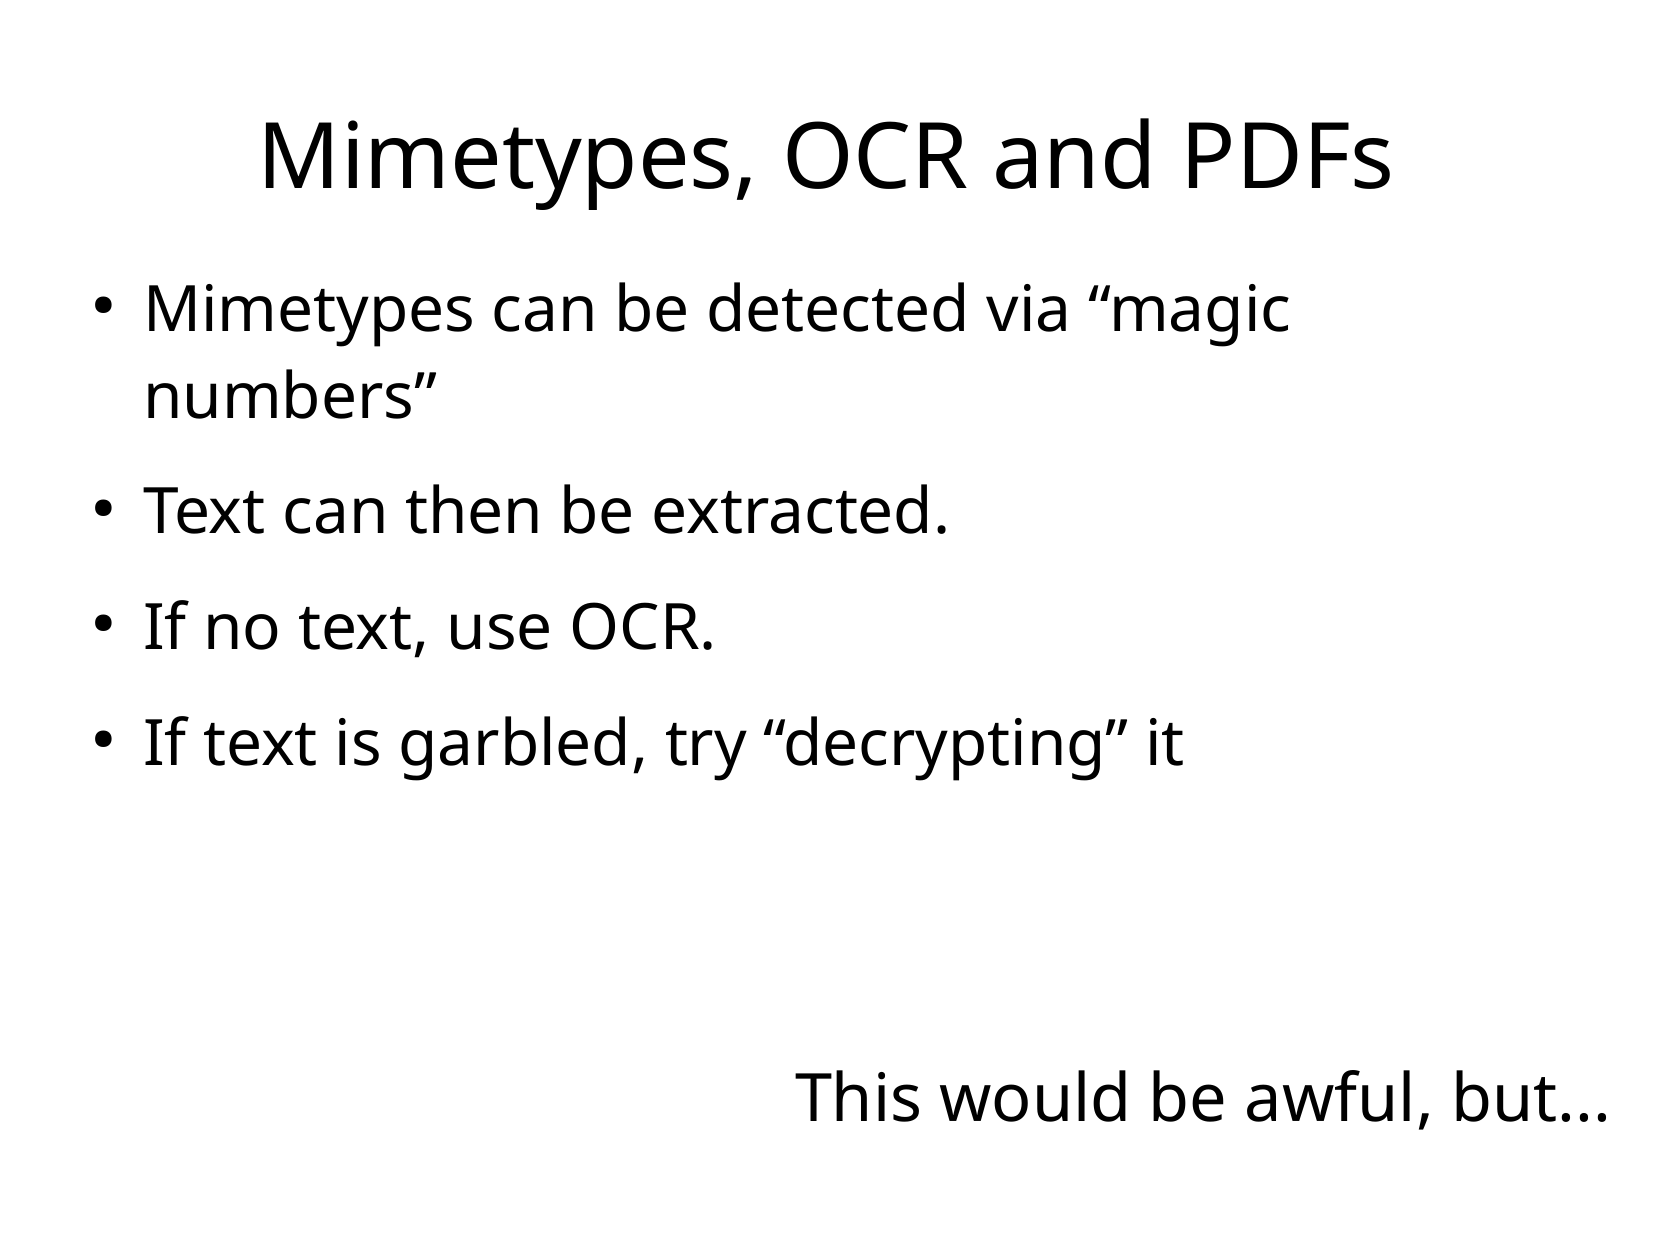

# Mimetypes, OCR and PDFs
Mimetypes can be detected via “magic numbers”
Text can then be extracted.
If no text, use OCR.
If text is garbled, try “decrypting” it
This would be awful, but...